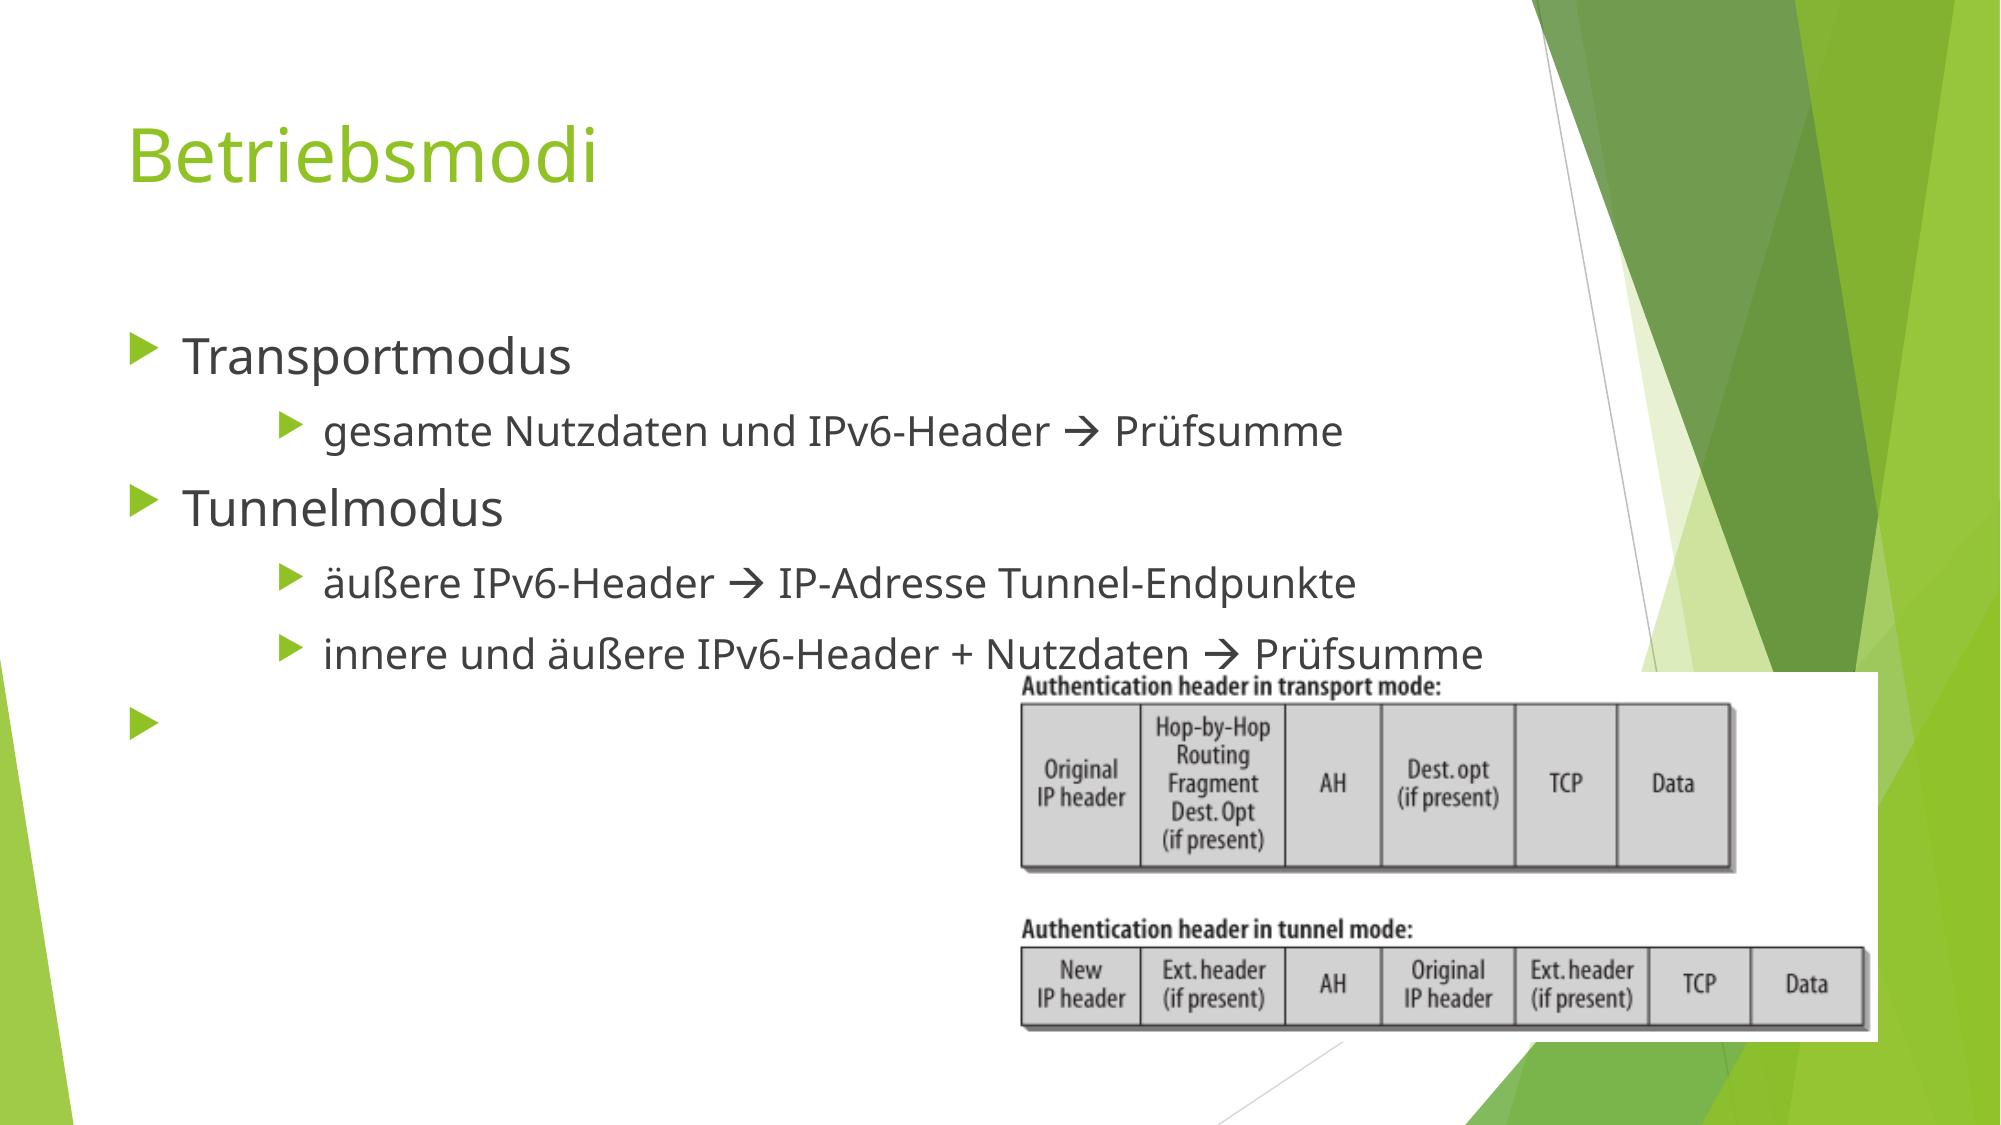

# Betriebsmodi
Transportmodus
gesamte Nutzdaten und IPv6-Header  Prüfsumme
Tunnelmodus
äußere IPv6-Header  IP-Adresse Tunnel-Endpunkte
innere und äußere IPv6-Header + Nutzdaten  Prüfsumme